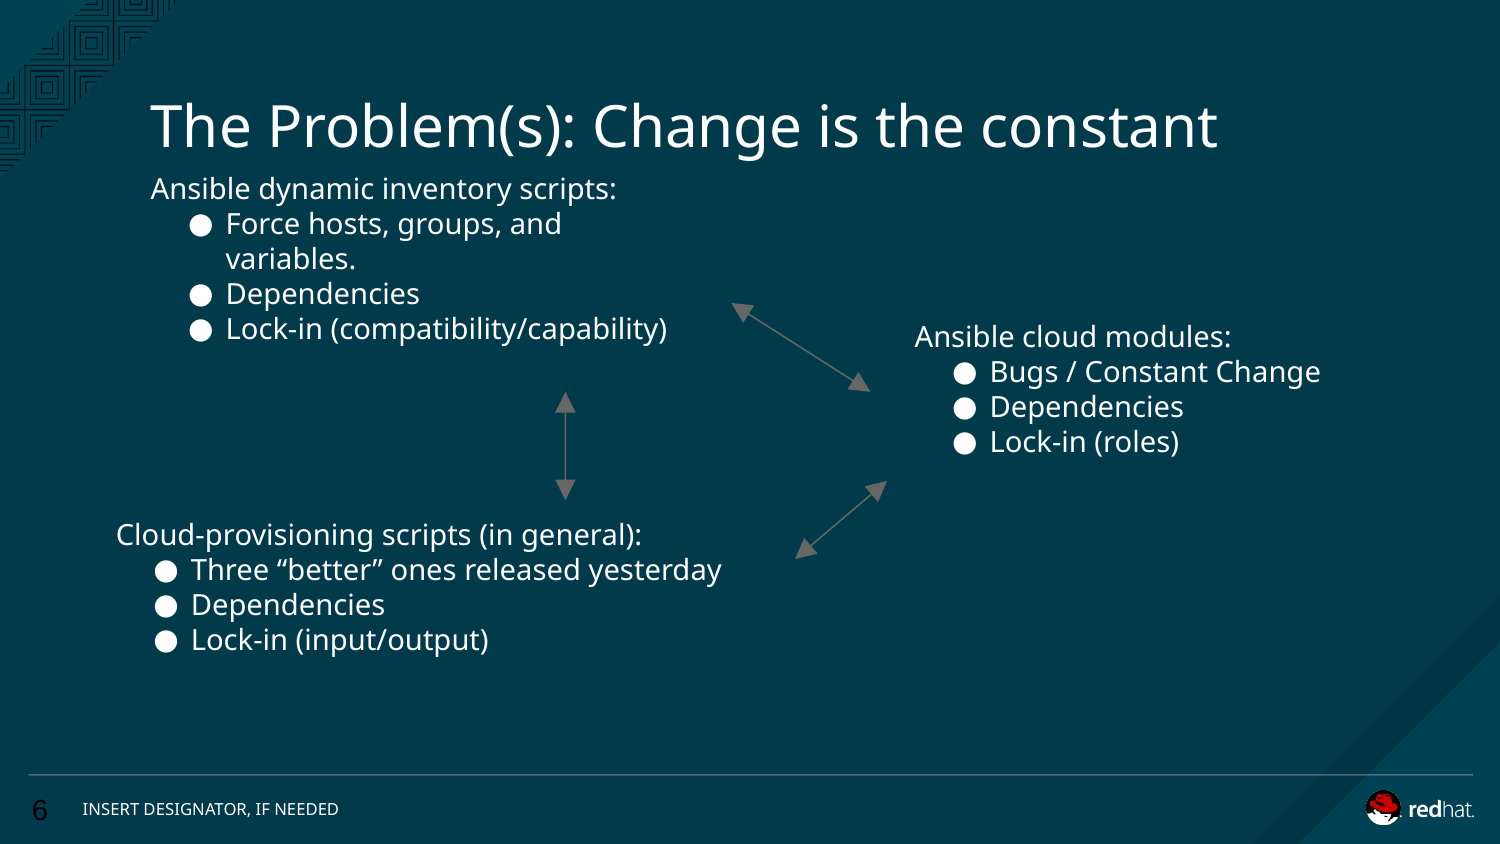

The Problem(s): Change is the constant
# Ansible dynamic inventory scripts:
Force hosts, groups, and variables.
Dependencies
Lock-in (compatibility/capability)
Ansible cloud modules:
Bugs / Constant Change
Dependencies
Lock-in (roles)
Cloud-provisioning scripts (in general):
Three “better” ones released yesterday
Dependencies
Lock-in (input/output)